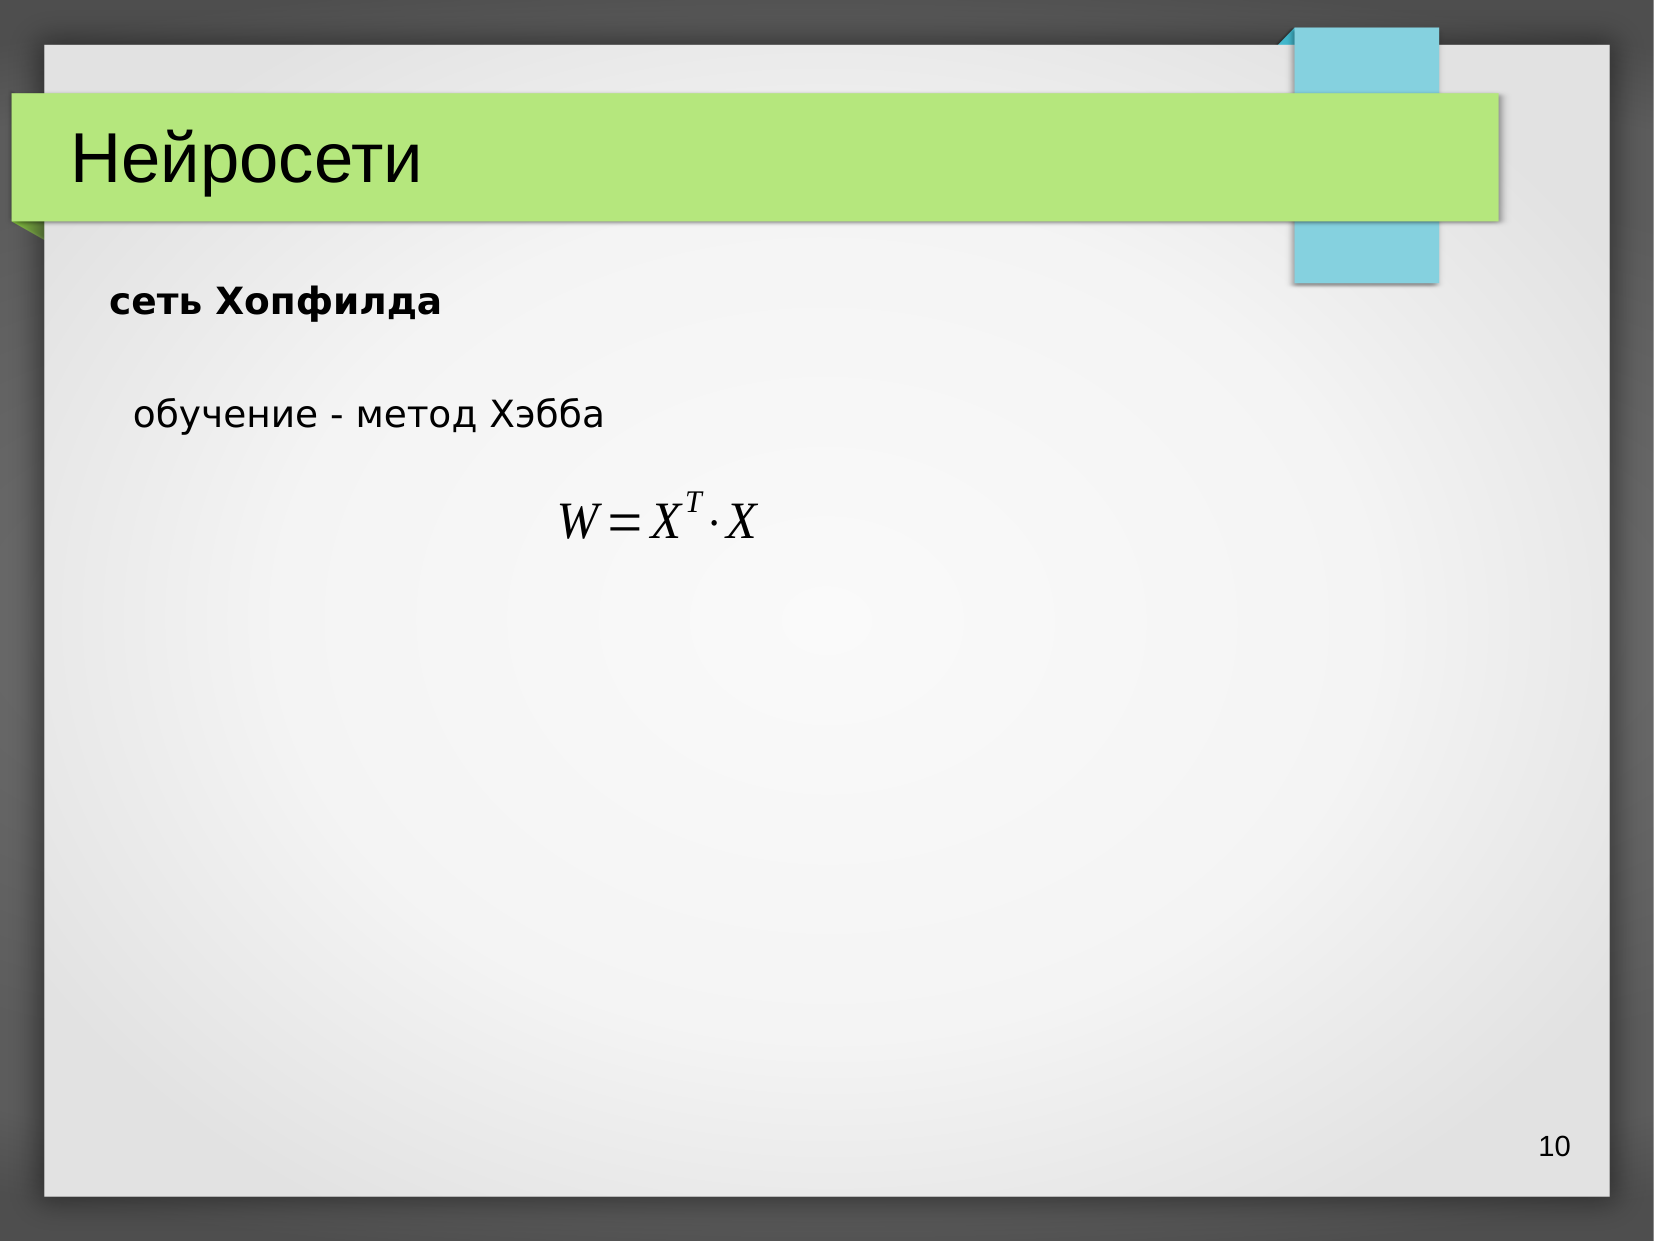

# Нейросети
сеть Хопфилда
обучение - метод Хэбба
10